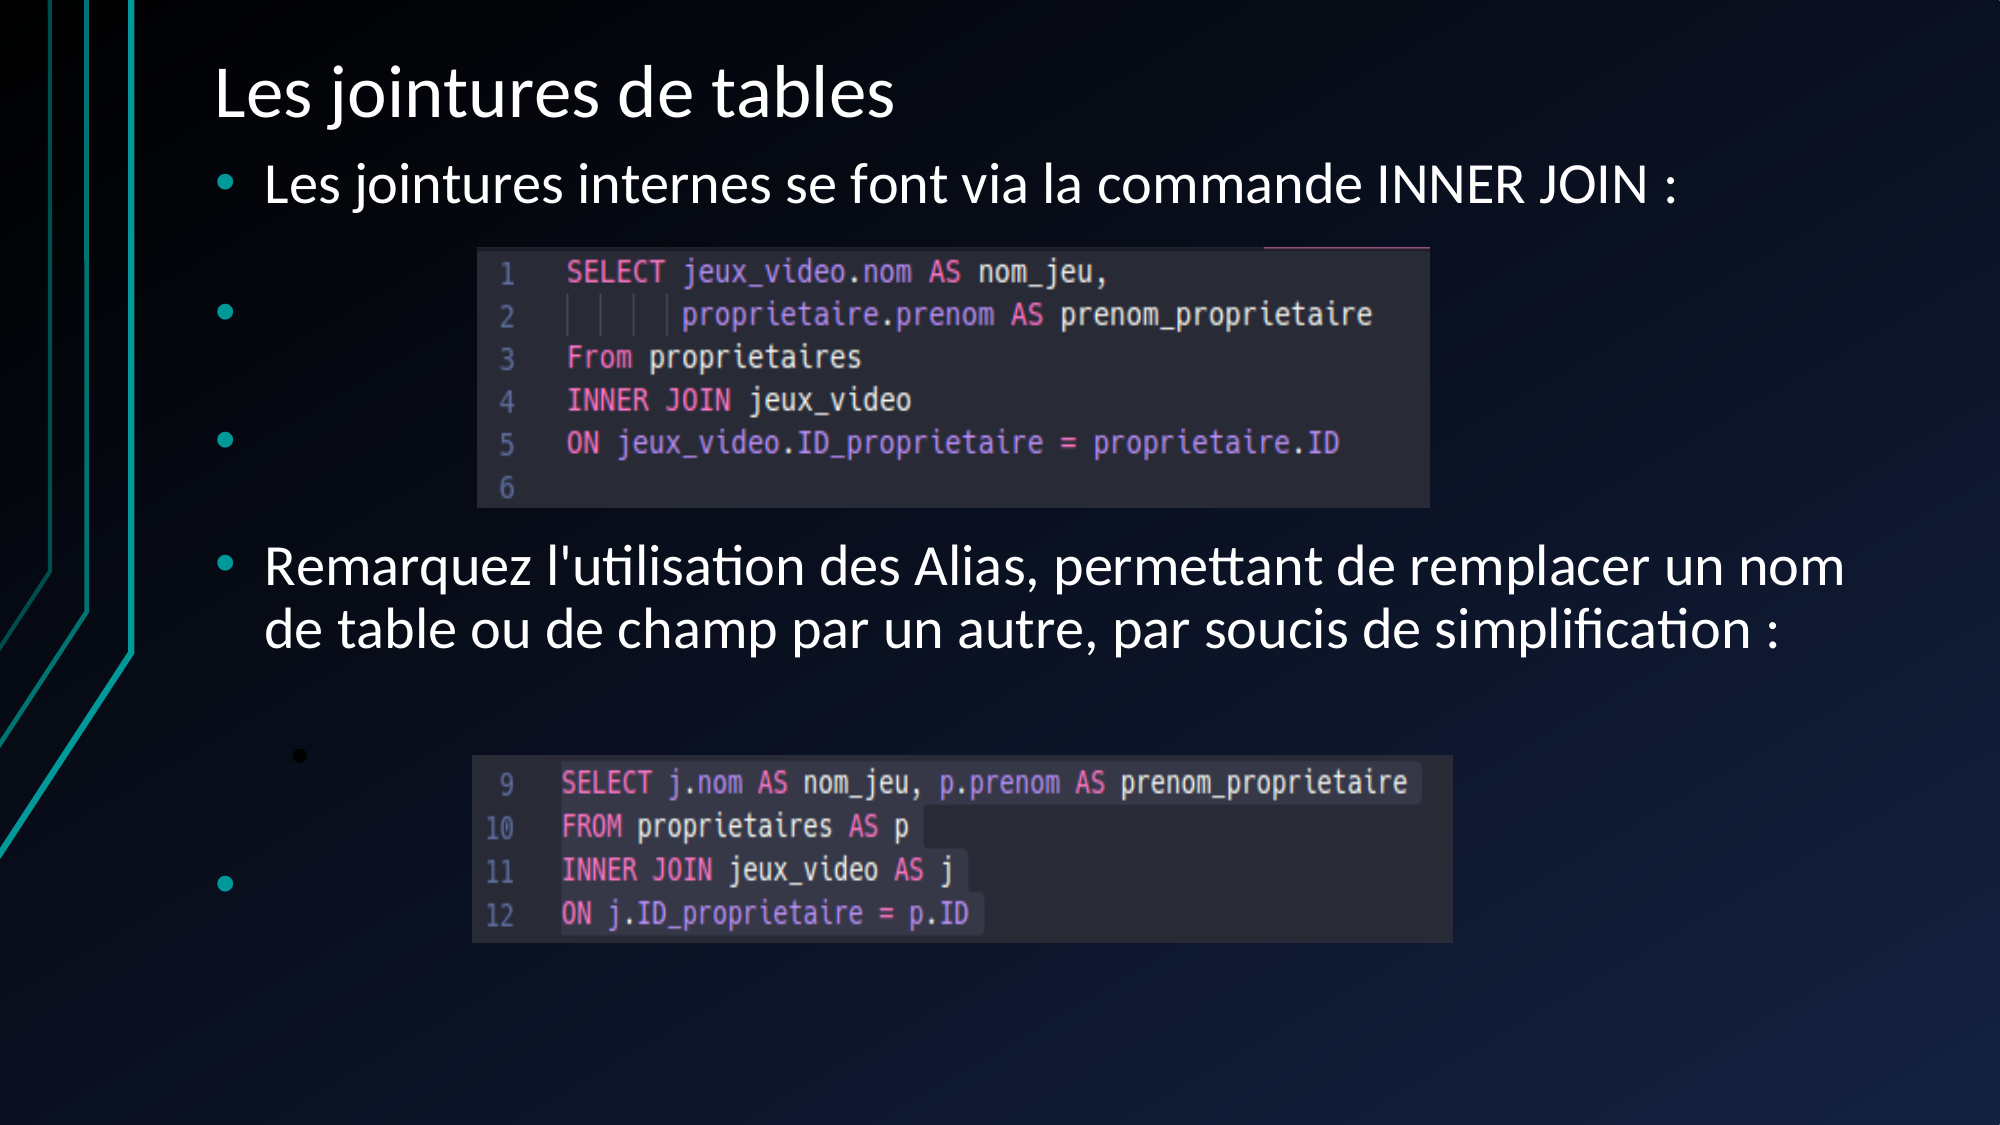

Les jointures de tables
Les jointures internes se font via la commande INNER JOIN :
Remarquez l'utilisation des Alias, permettant de remplacer un nom de table ou de champ par un autre, par soucis de simplification :